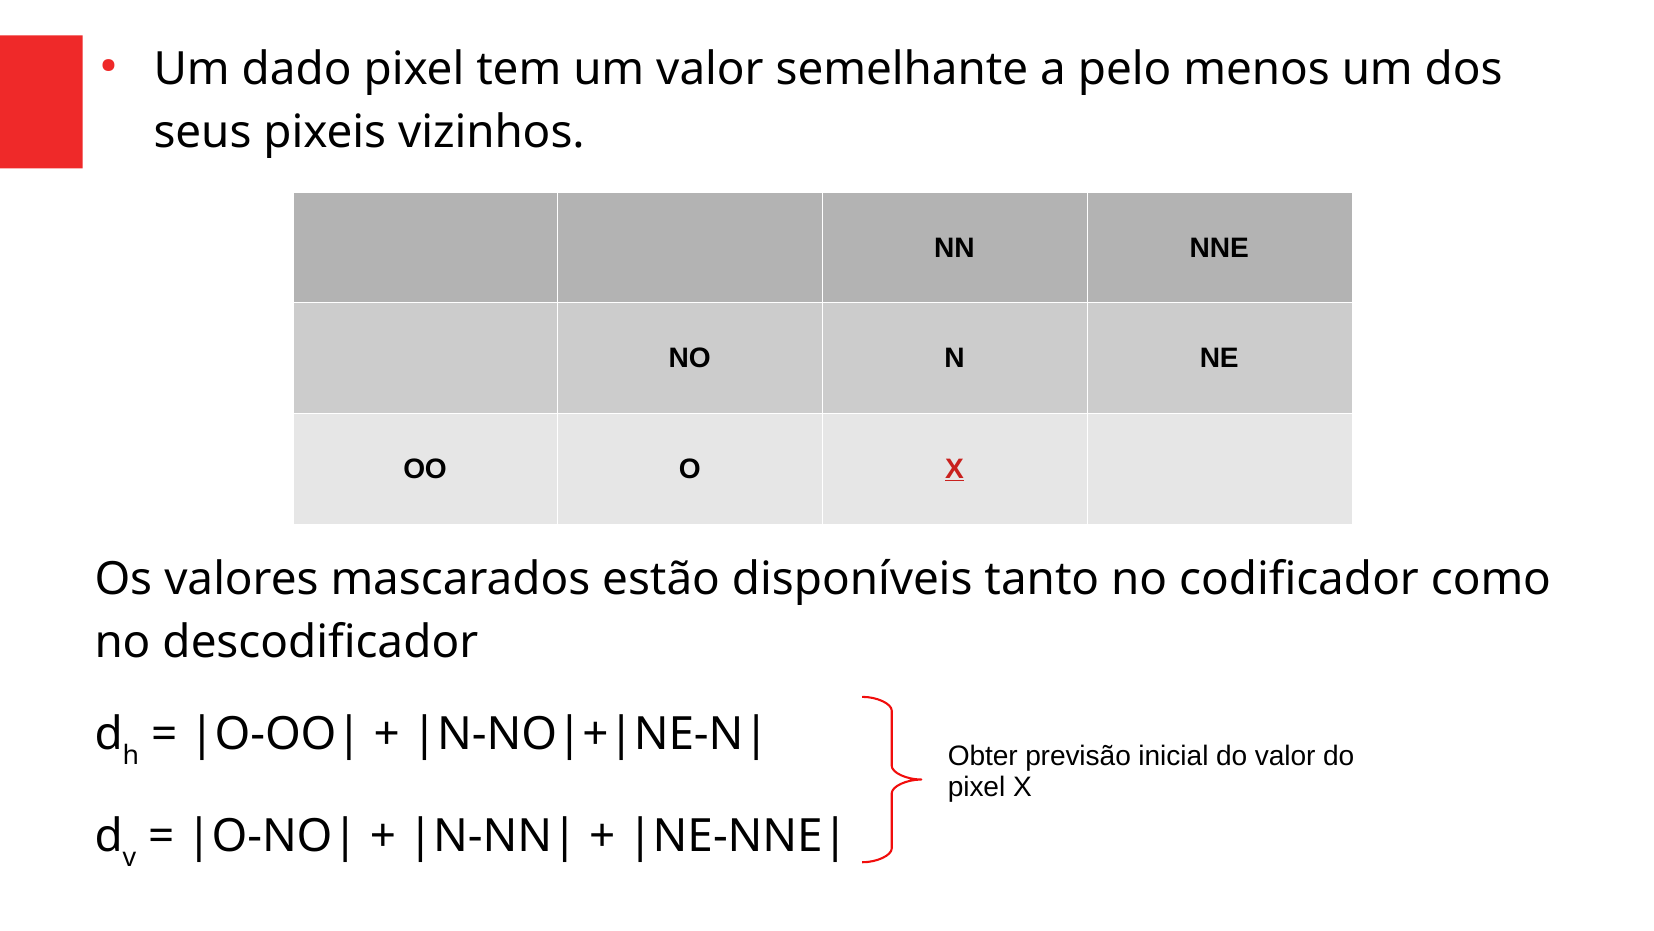

# Um dado pixel tem um valor semelhante a pelo menos um dos seus pixeis vizinhos.
| | | NN | NNE |
| --- | --- | --- | --- |
| | NO | N | NE |
| OO | O | X | |
Os valores mascarados estão disponíveis tanto no codificador como no descodificador
dh = |O-OO| + |N-NO|+|NE-N|
dv = |O-NO| + |N-NN| + |NE-NNE|
Obter previsão inicial do valor do pixel X